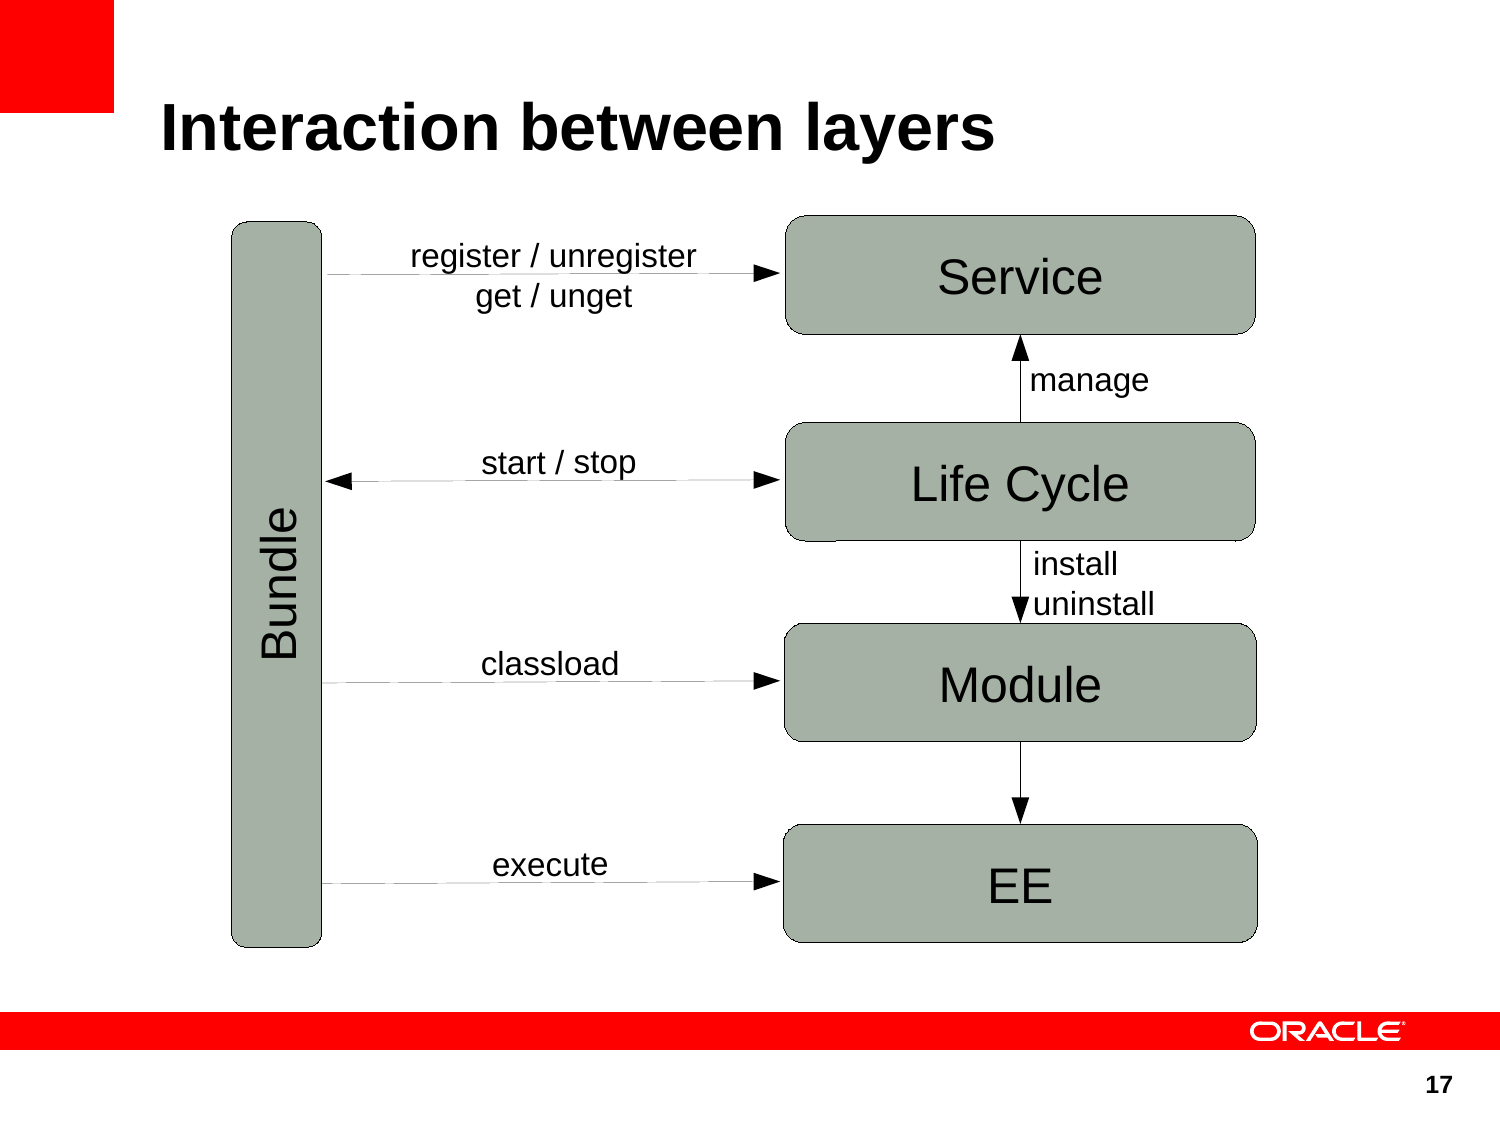

# Interaction between layers
Service
Bundle
register / unregister
get / unget
Life Cycle
start / stop
Module
classload
EE
execute